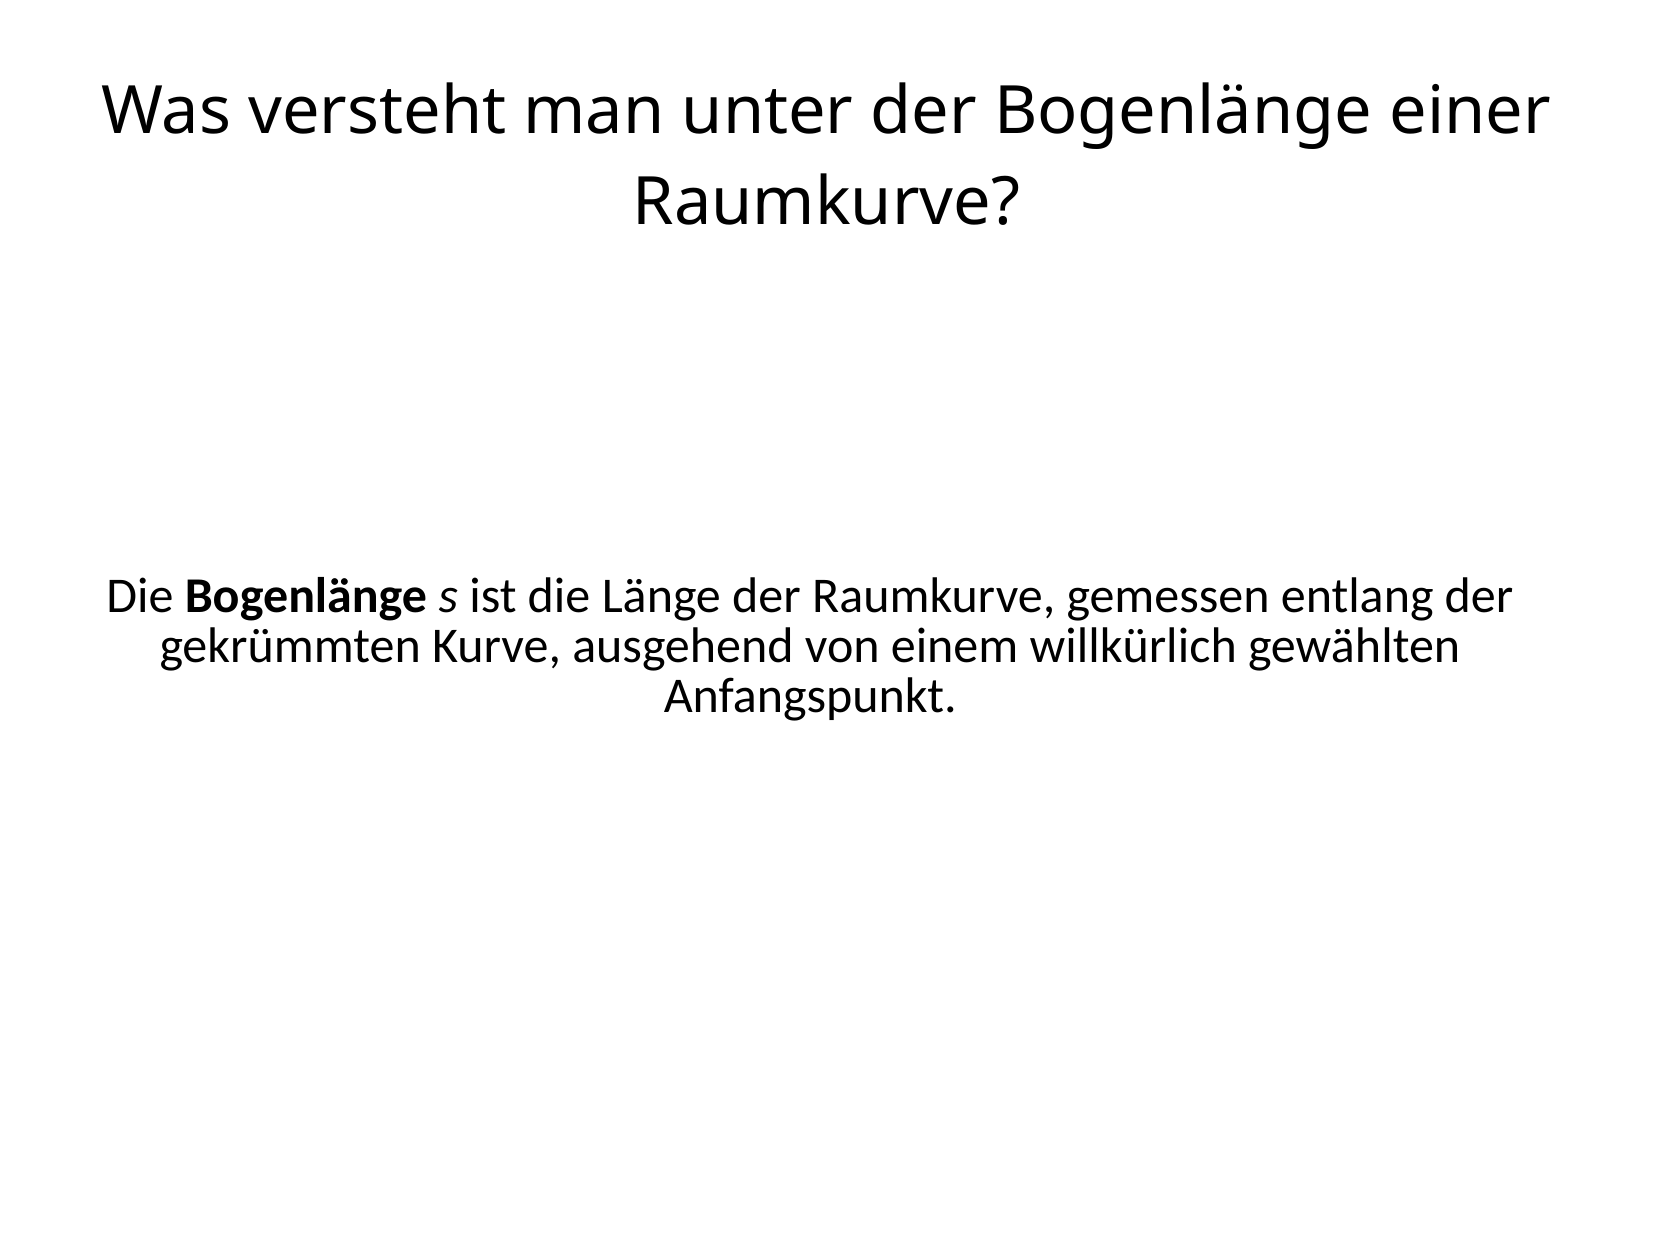

# Was versteht man unter der Bogenlänge einer Raumkurve?
Die Bogenlänge s ist die Länge der Raumkurve, gemessen entlang der gekrümmten Kurve, ausgehend von einem willkürlich gewählten Anfangspunkt.